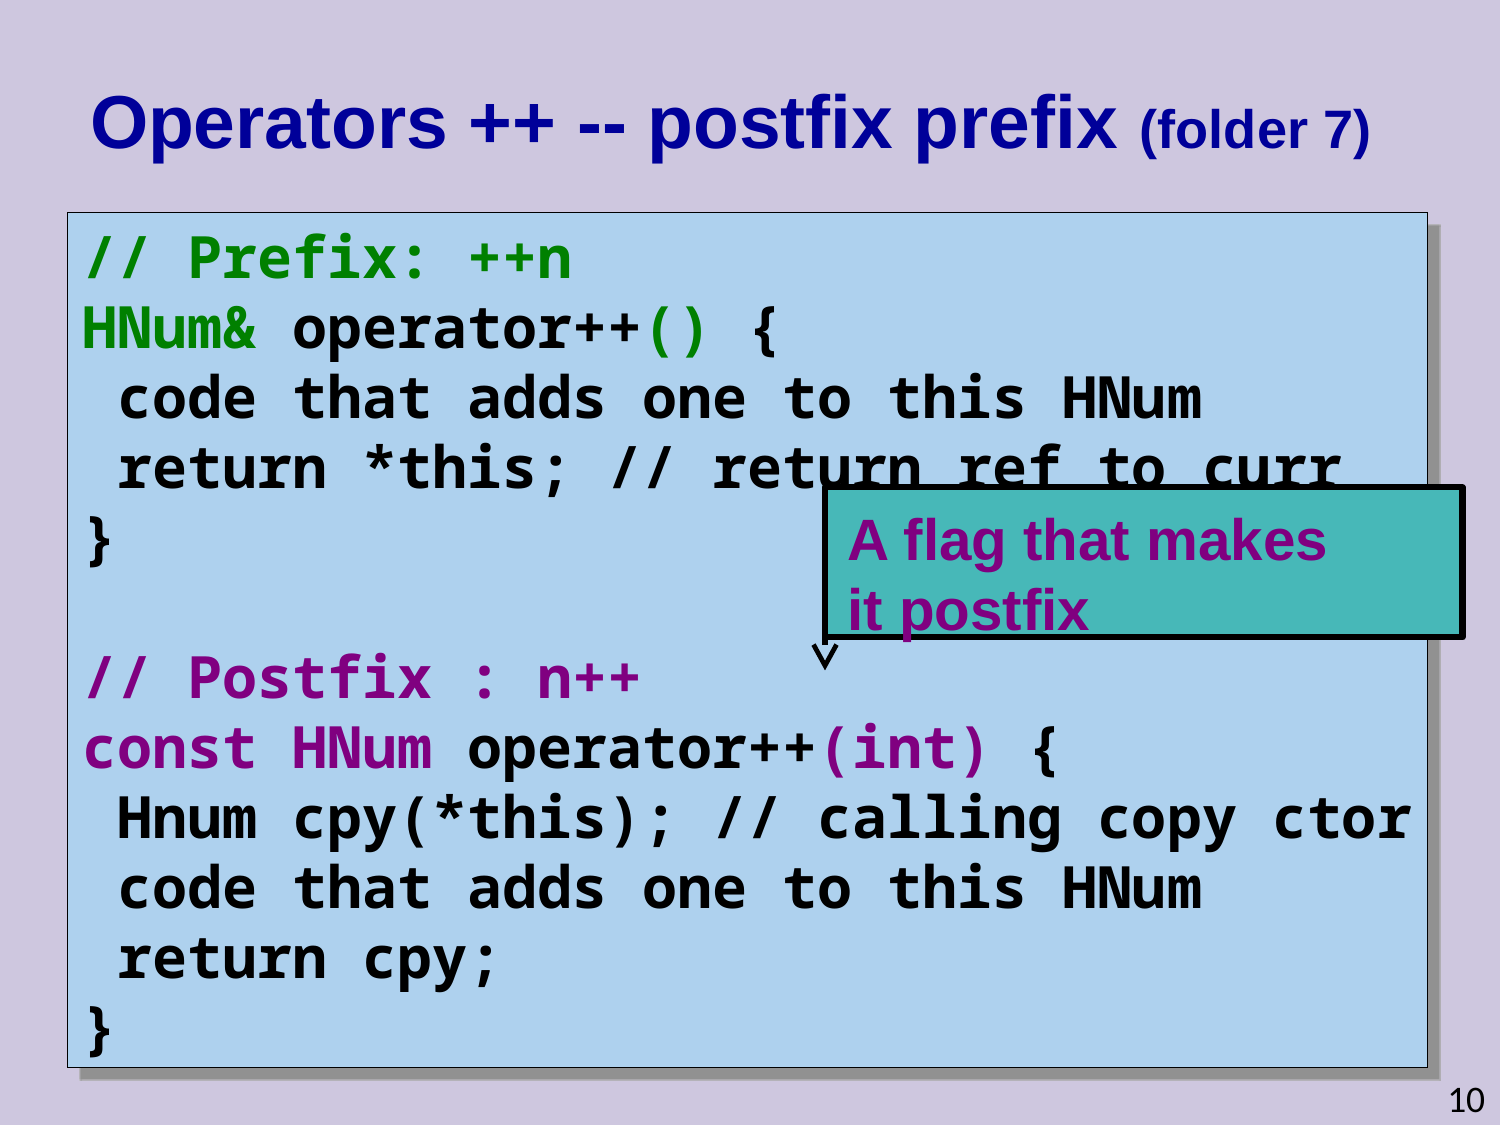

# Operators ++ -- postfix prefix (folder 7)
// Prefix: ++n
HNum& operator++() {
 code that adds one to this HNum
 return *this; // return ref to curr
}
// Postfix : n++
const HNum operator++(int) {
 Hnum cpy(*this); // calling copy ctor
 code that adds one to this HNum
 return cpy;
}
A flag that makes
it postfix